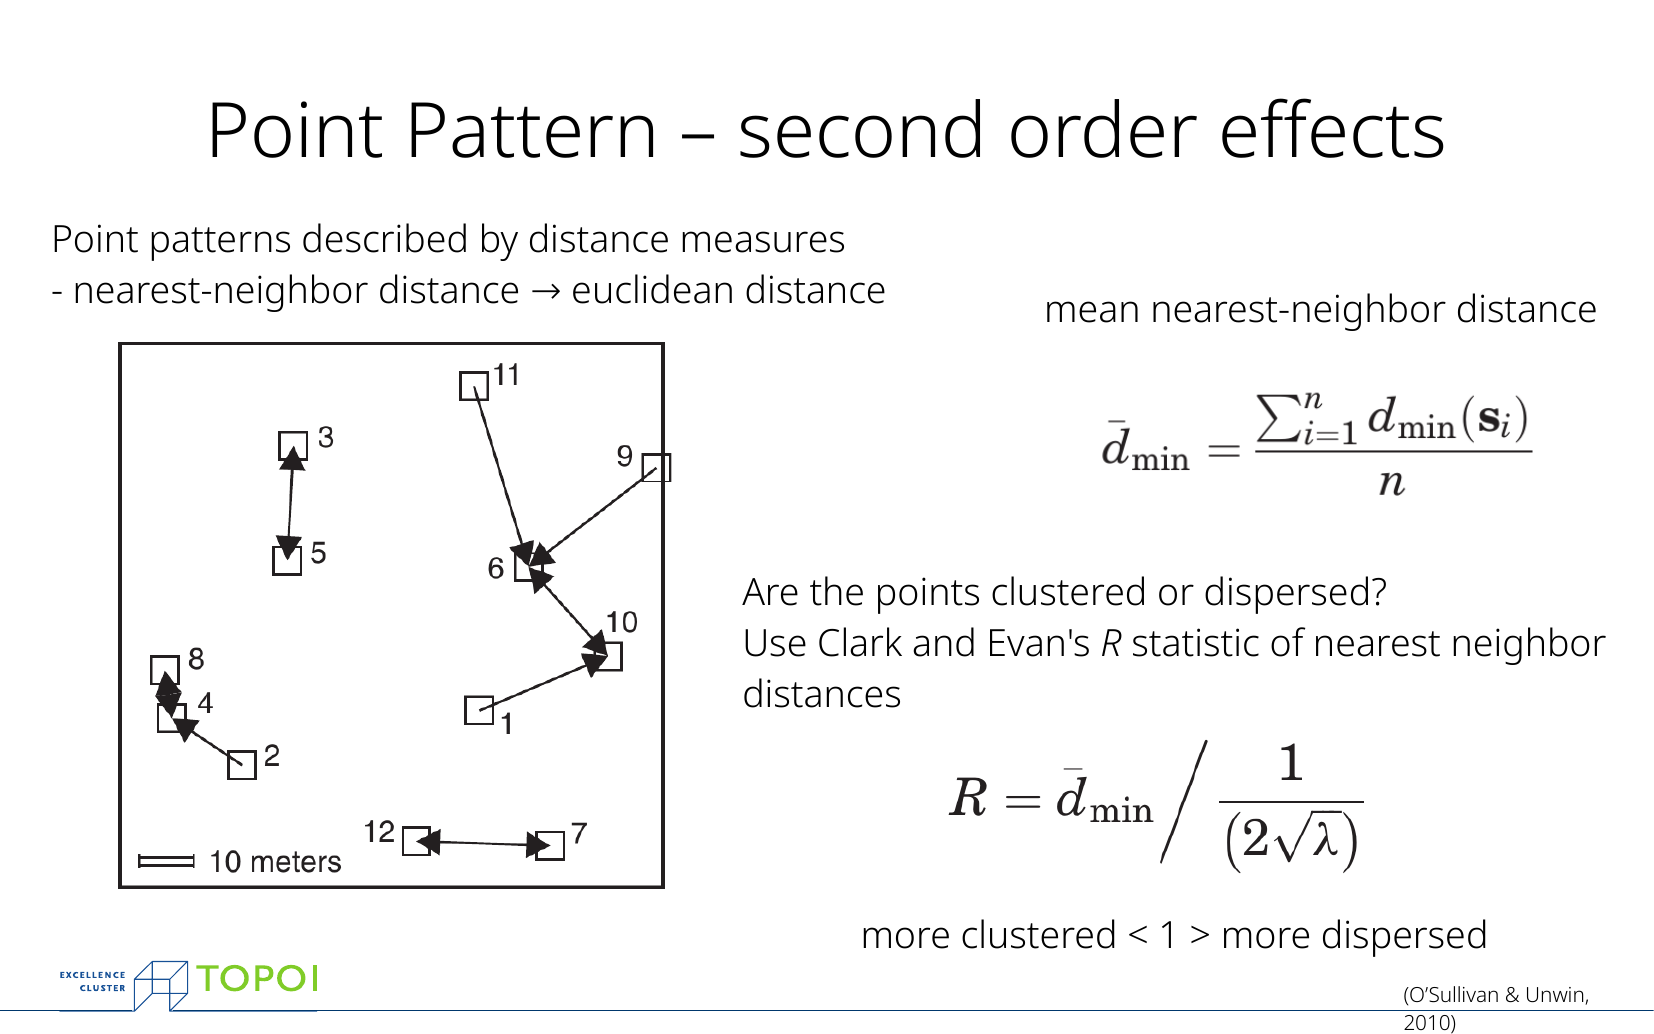

# Point Pattern – second order effects
Point patterns described by distance measures
- nearest-neighbor distance → euclidean distance
mean nearest-neighbor distance
Are the points clustered or dispersed?
Use Clark and Evan's R statistic of nearest neighbor distances
more clustered < 1 > more dispersed
(O’Sullivan & Unwin, 2010)